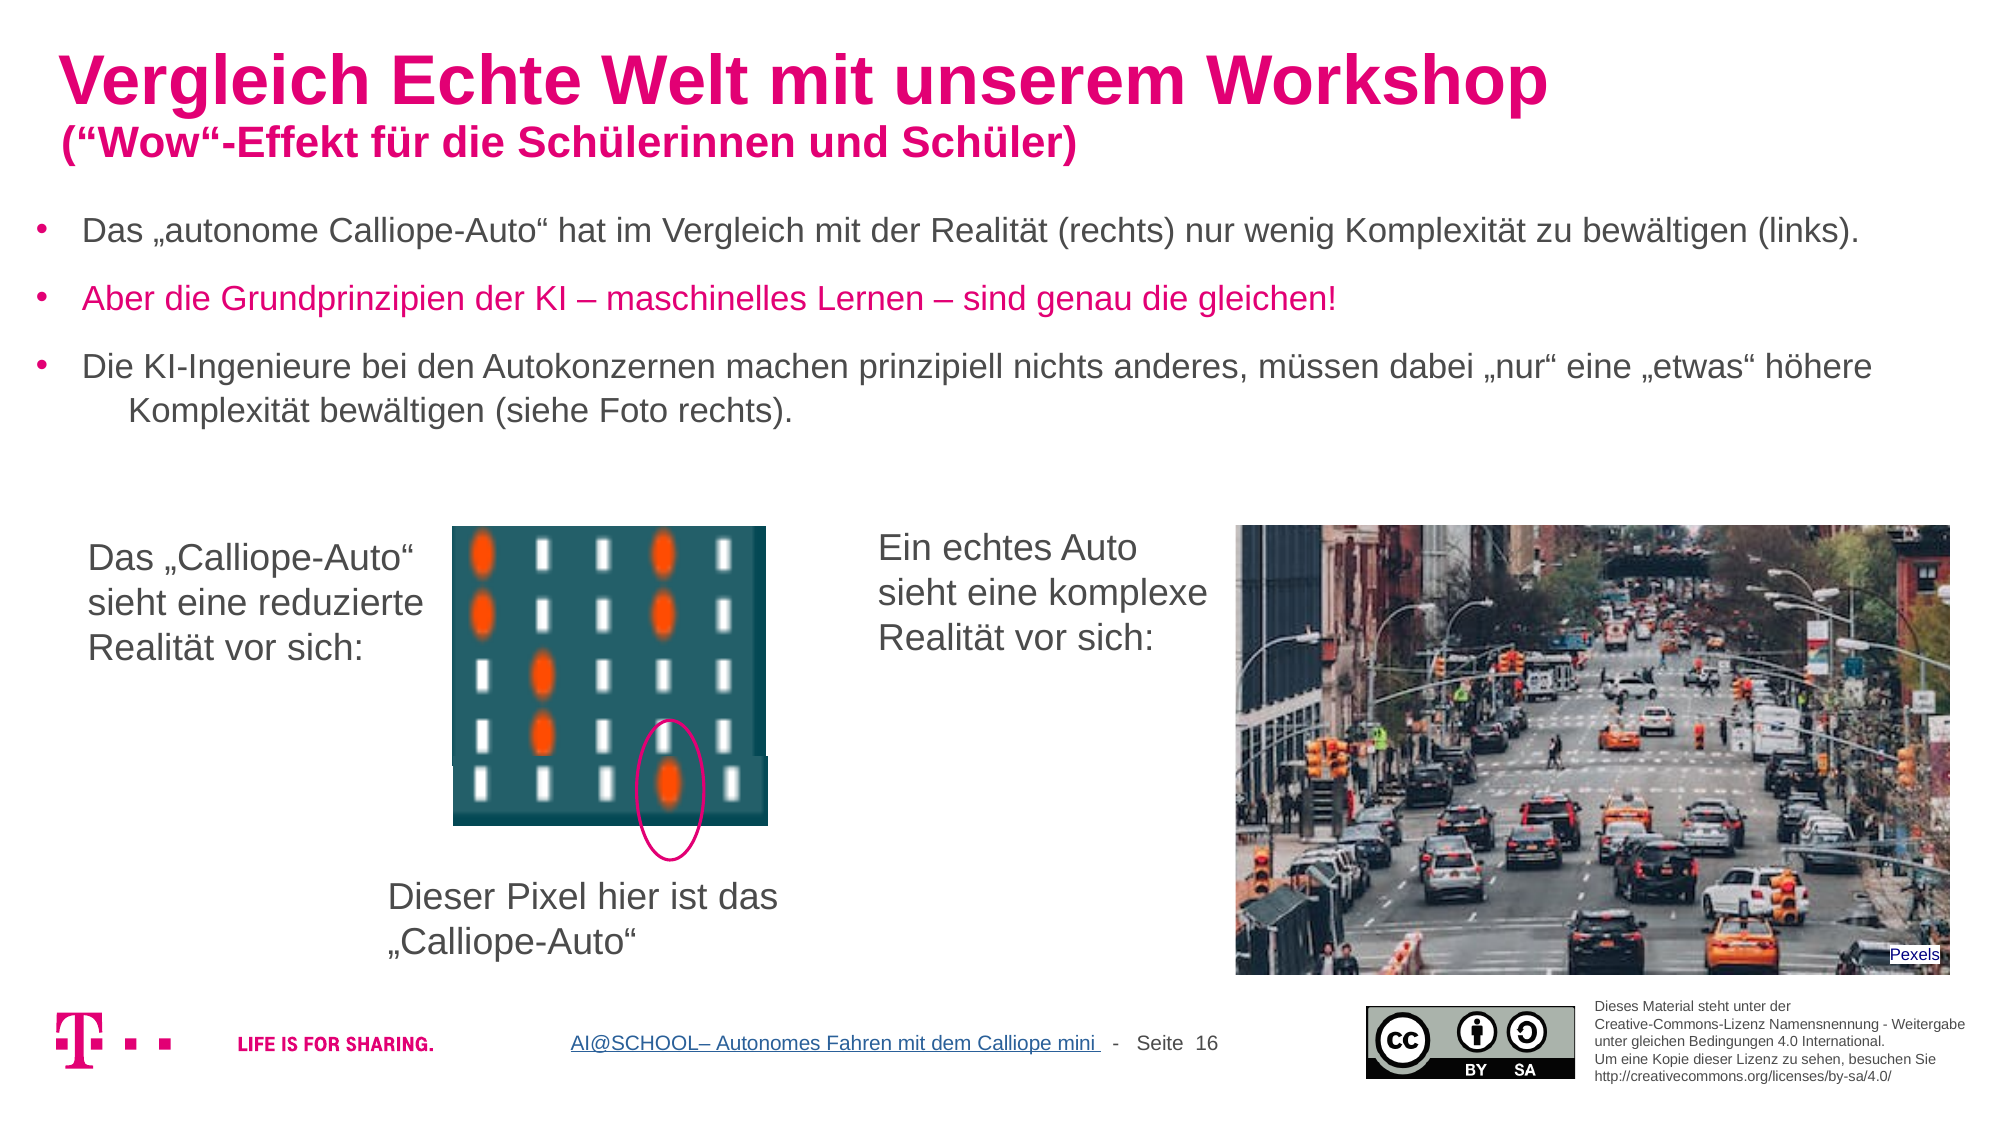

# Vergleich Echte Welt mit unserem Workshop (“Wow“-Effekt für die Schülerinnen und Schüler)
Das „autonome Calliope-Auto“ hat im Vergleich mit der Realität (rechts) nur wenig Komplexität zu bewältigen (links).
Aber die Grundprinzipien der KI – maschinelles Lernen – sind genau die gleichen!
Die KI-Ingenieure bei den Autokonzernen machen prinzipiell nichts anderes, müssen dabei „nur“ eine „etwas“ höhere Komplexität bewältigen (siehe Foto rechts).
Ein echtes Auto
sieht eine komplexe Realität vor sich:
Das „Calliope-Auto“
sieht eine reduzierte
Realität vor sich:
Dieser Pixel hier ist das
„Calliope-Auto“
Pexels